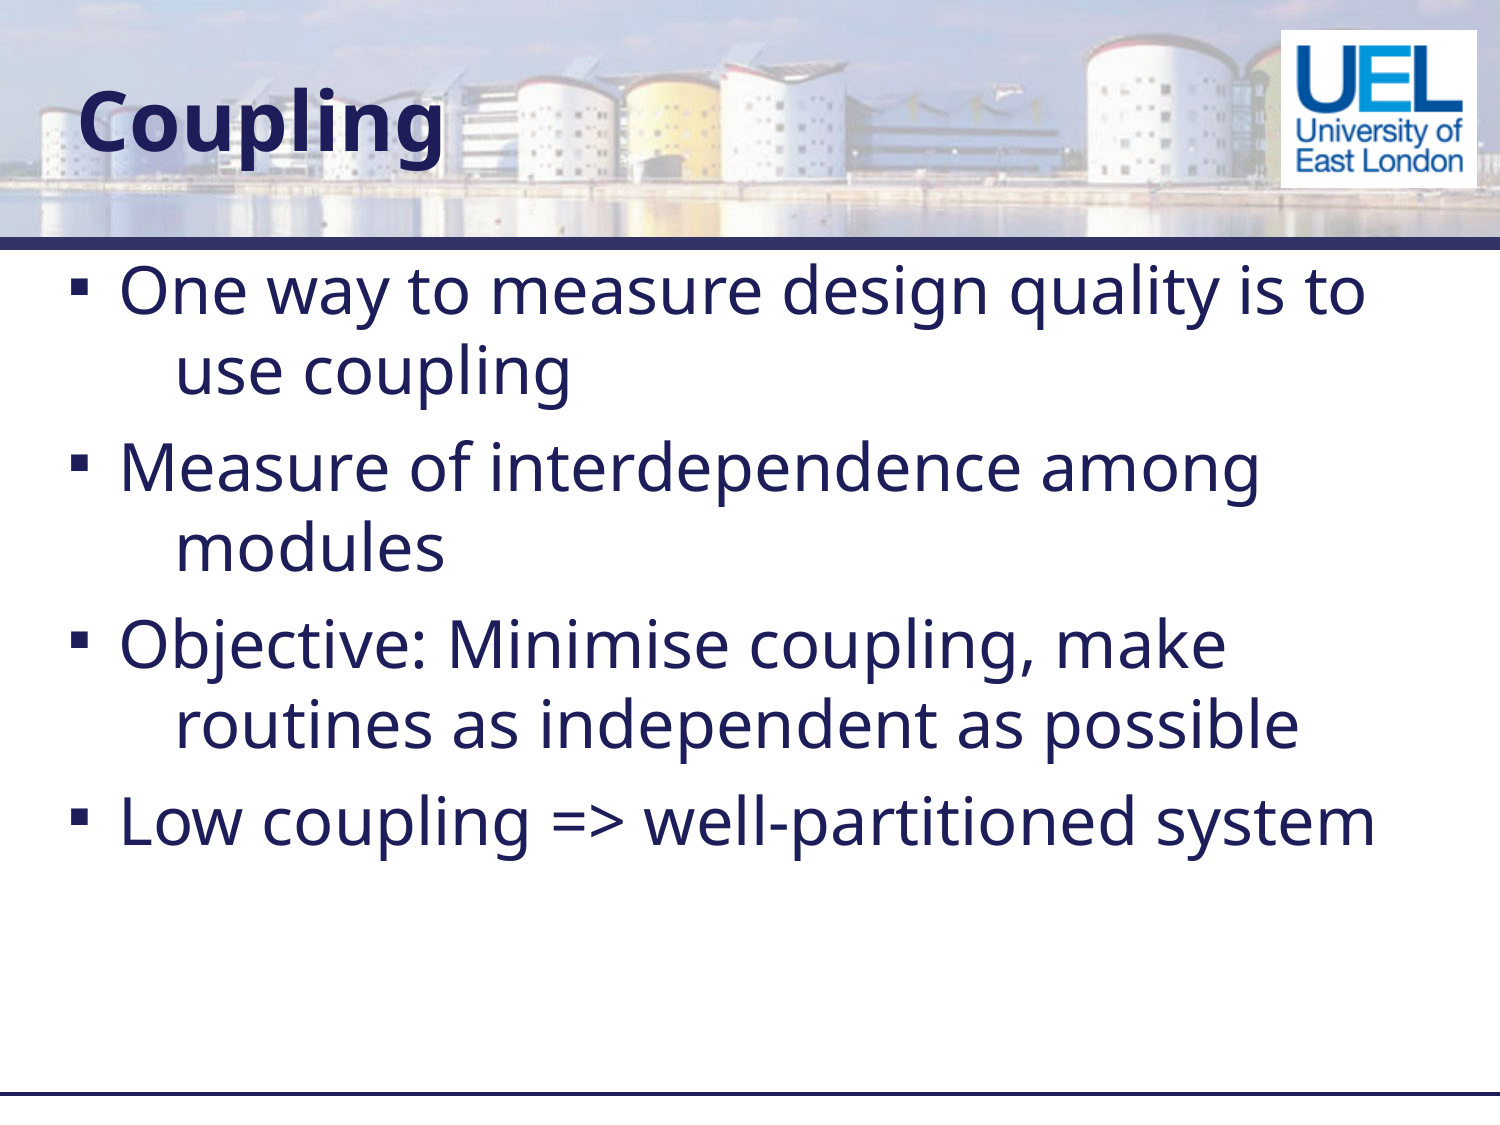

# Coupling
One way to measure design quality is to use coupling
Measure of interdependence among modules
Objective: Minimise coupling, make routines as independent as possible
Low coupling => well-partitioned system